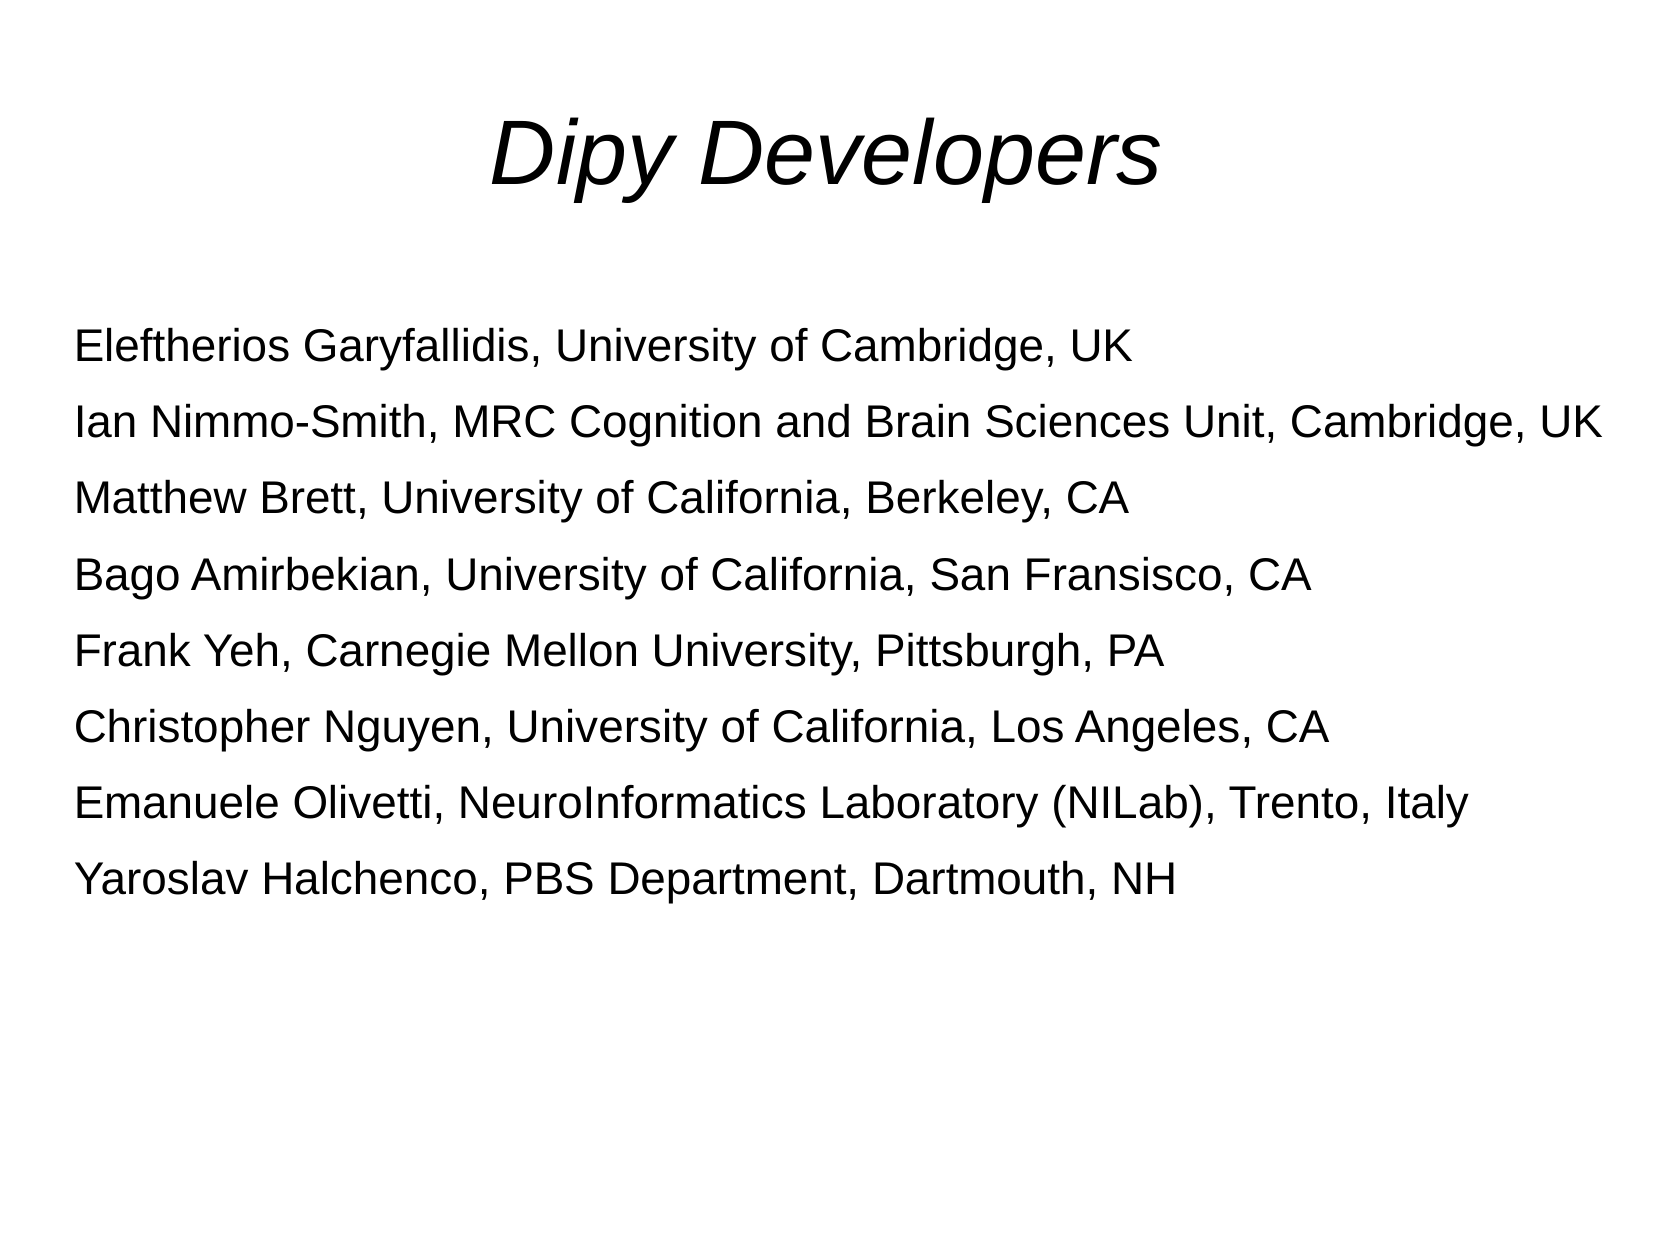

# Dipy Developers
Eleftherios Garyfallidis, University of Cambridge, UK
Ian Nimmo-Smith, MRC Cognition and Brain Sciences Unit, Cambridge, UK
Matthew Brett, University of California, Berkeley, CA
Bago Amirbekian, University of California, San Fransisco, CA
Frank Yeh, Carnegie Mellon University, Pittsburgh, PA
Christopher Nguyen, University of California, Los Angeles, CA
Emanuele Olivetti, NeuroInformatics Laboratory (NILab), Trento, Italy
Yaroslav Halchenco, PBS Department, Dartmouth, NH